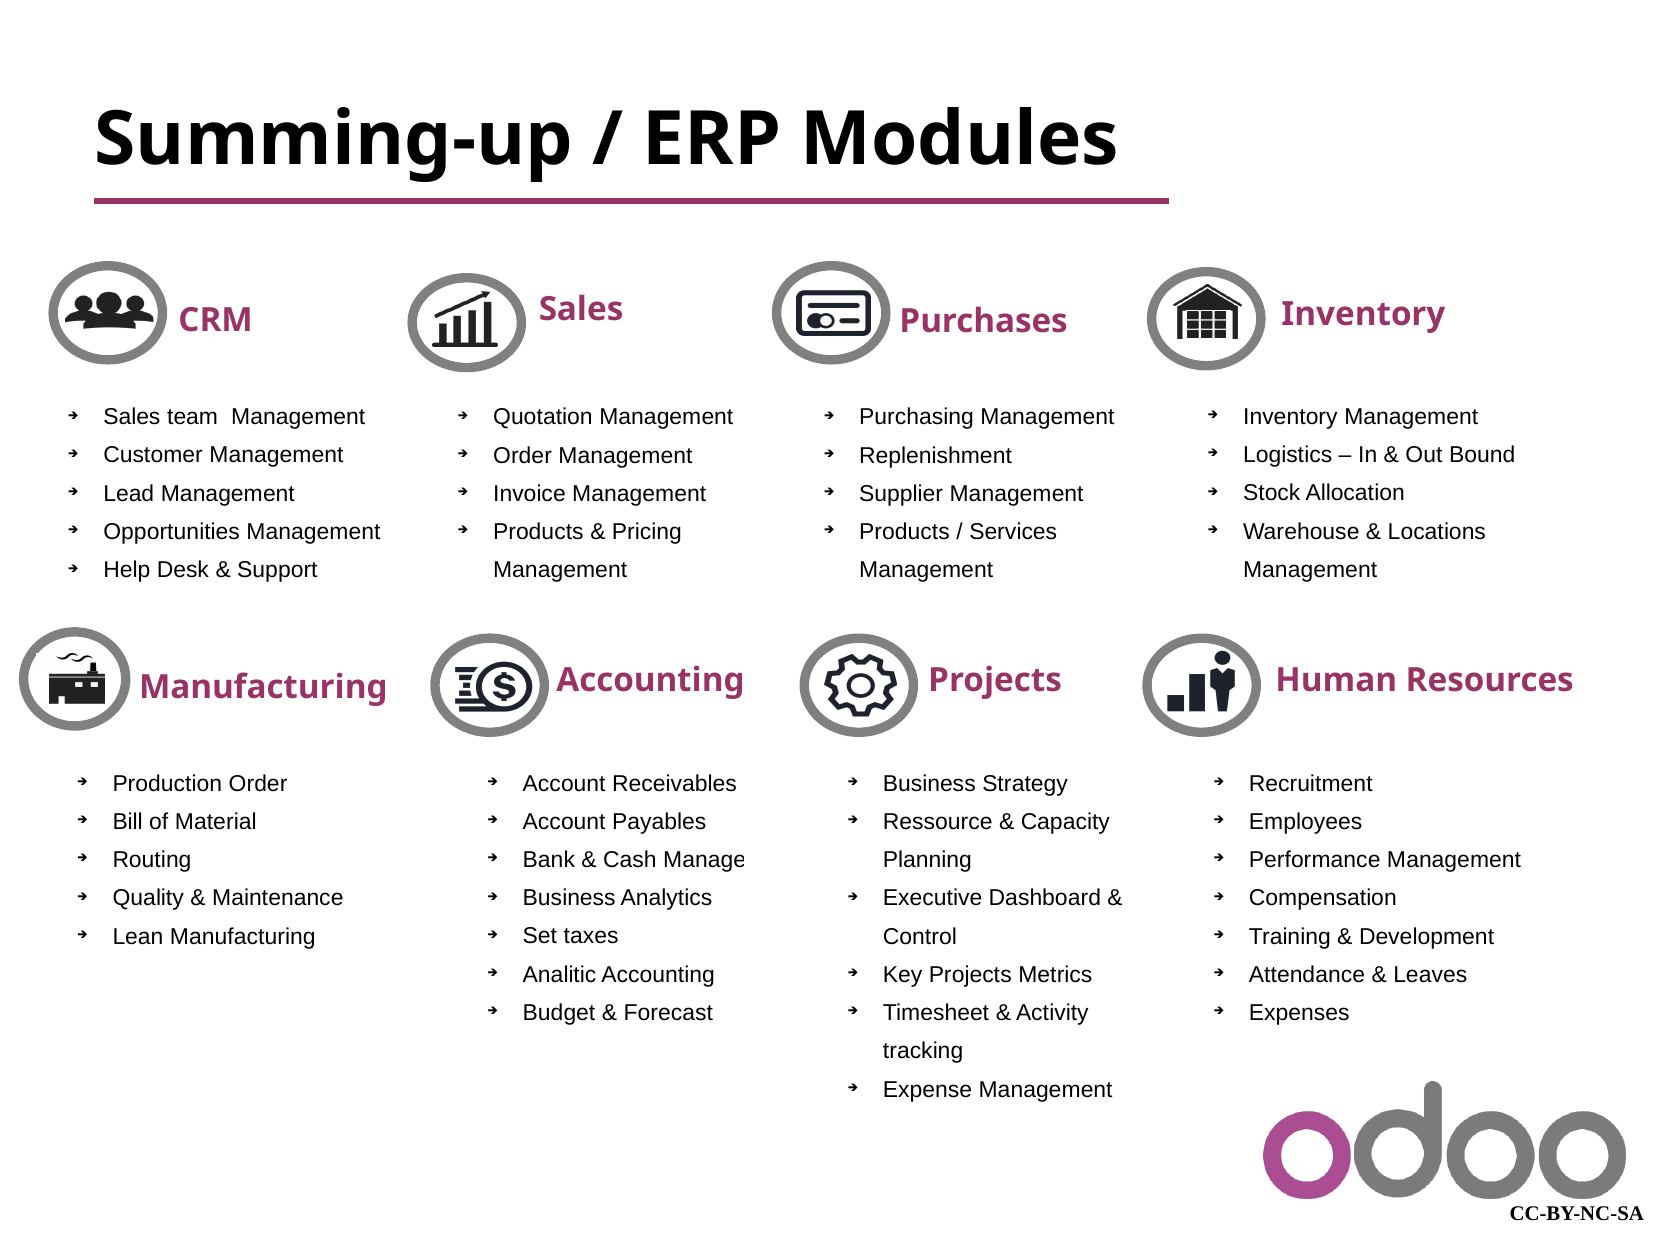

# Summing-up / ERP Modules
Sales
Inventory
CRM
Purchases
Inventory Management
Logistics – In & Out Bound
Stock Allocation
Warehouse & Locations Management
Sales team Management
Customer Management
Lead Management
Opportunities Management
Help Desk & Support
Quotation Management
Order Management
Invoice Management
Products & Pricing Management
Purchasing Management
Replenishment
Supplier Management
Products / Services Management
Accounting
Projects
Human Resources
Manufacturing
Account Receivables
Account Payables
Bank & Cash Management
Business Analytics
Set taxes
Analitic Accounting
Budget & Forecast
Production Order
Bill of Material
Routing
Quality & Maintenance
Lean Manufacturing
Business Strategy
Ressource & Capacity Planning
Executive Dashboard & Control
Key Projects Metrics
Timesheet & Activity tracking
Expense Management
Recruitment
Employees
Performance Management
Compensation
Training & Development
Attendance & Leaves
Expenses